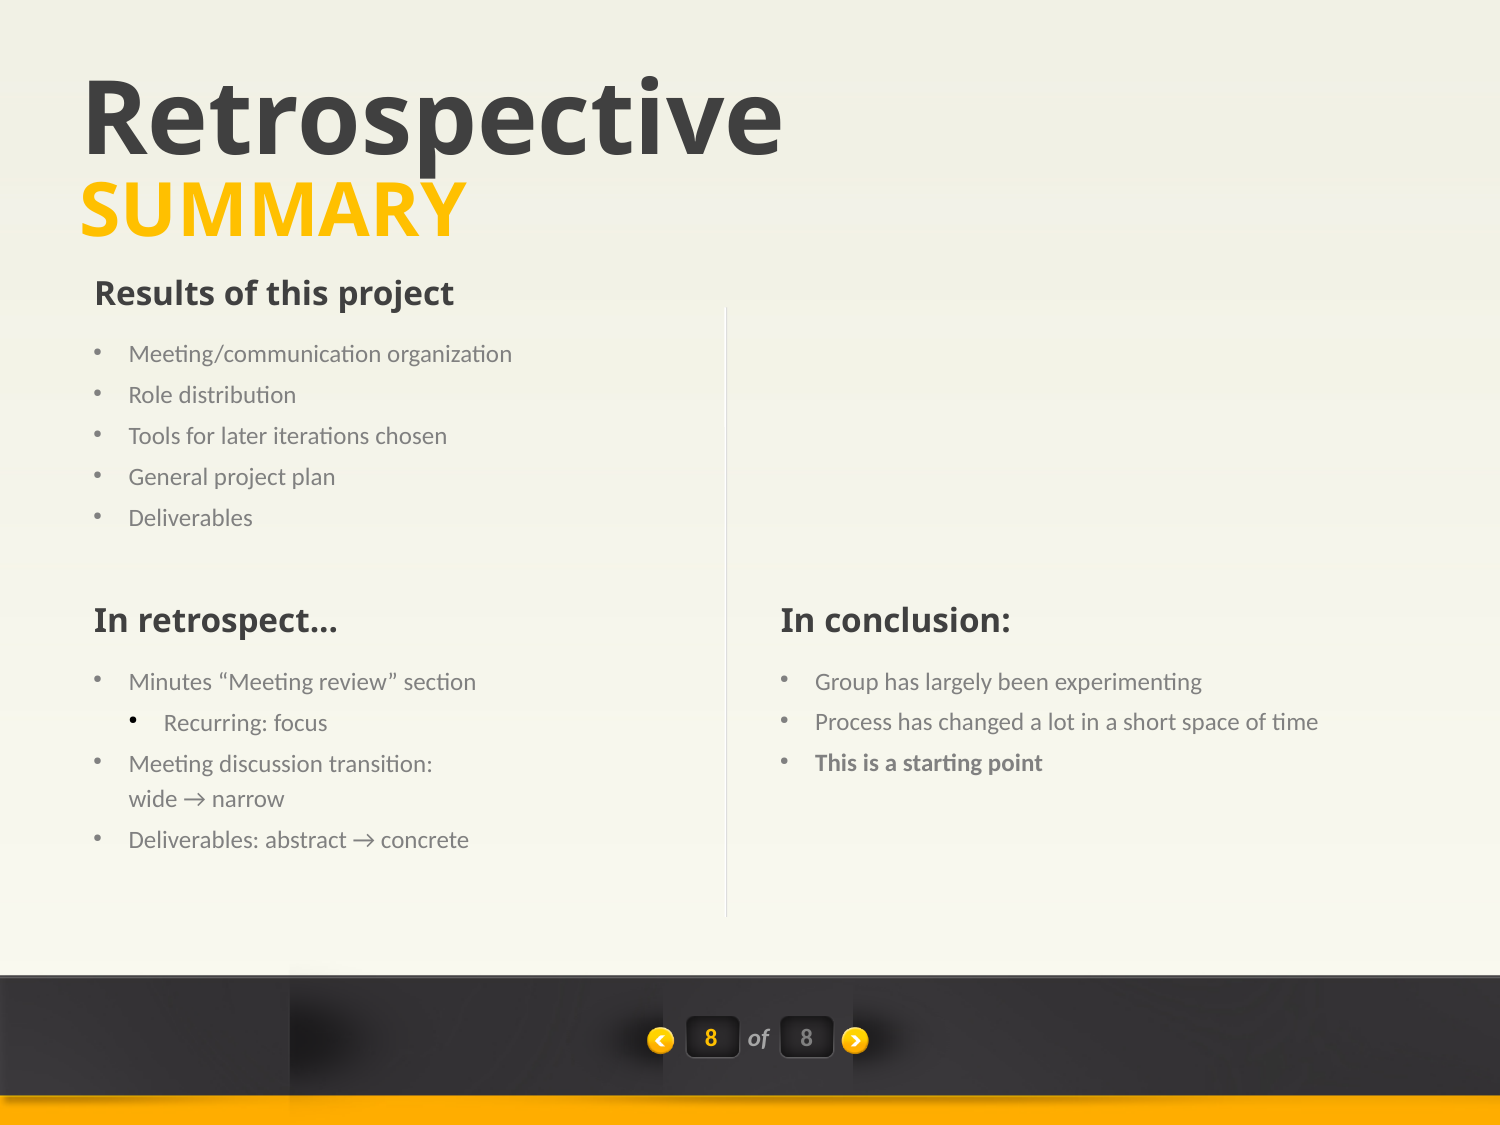

Retrospective
SUMMARY
Results of this project
Meeting/communication organization
Role distribution
Tools for later iterations chosen
General project plan
Deliverables
In conclusion:
In retrospect...
Group has largely been experimenting
Process has changed a lot in a short space of time
This is a starting point
Minutes “Meeting review” section
Recurring: focus
Meeting discussion transition:
wide → narrow
Deliverables: abstract → concrete
8
of
8